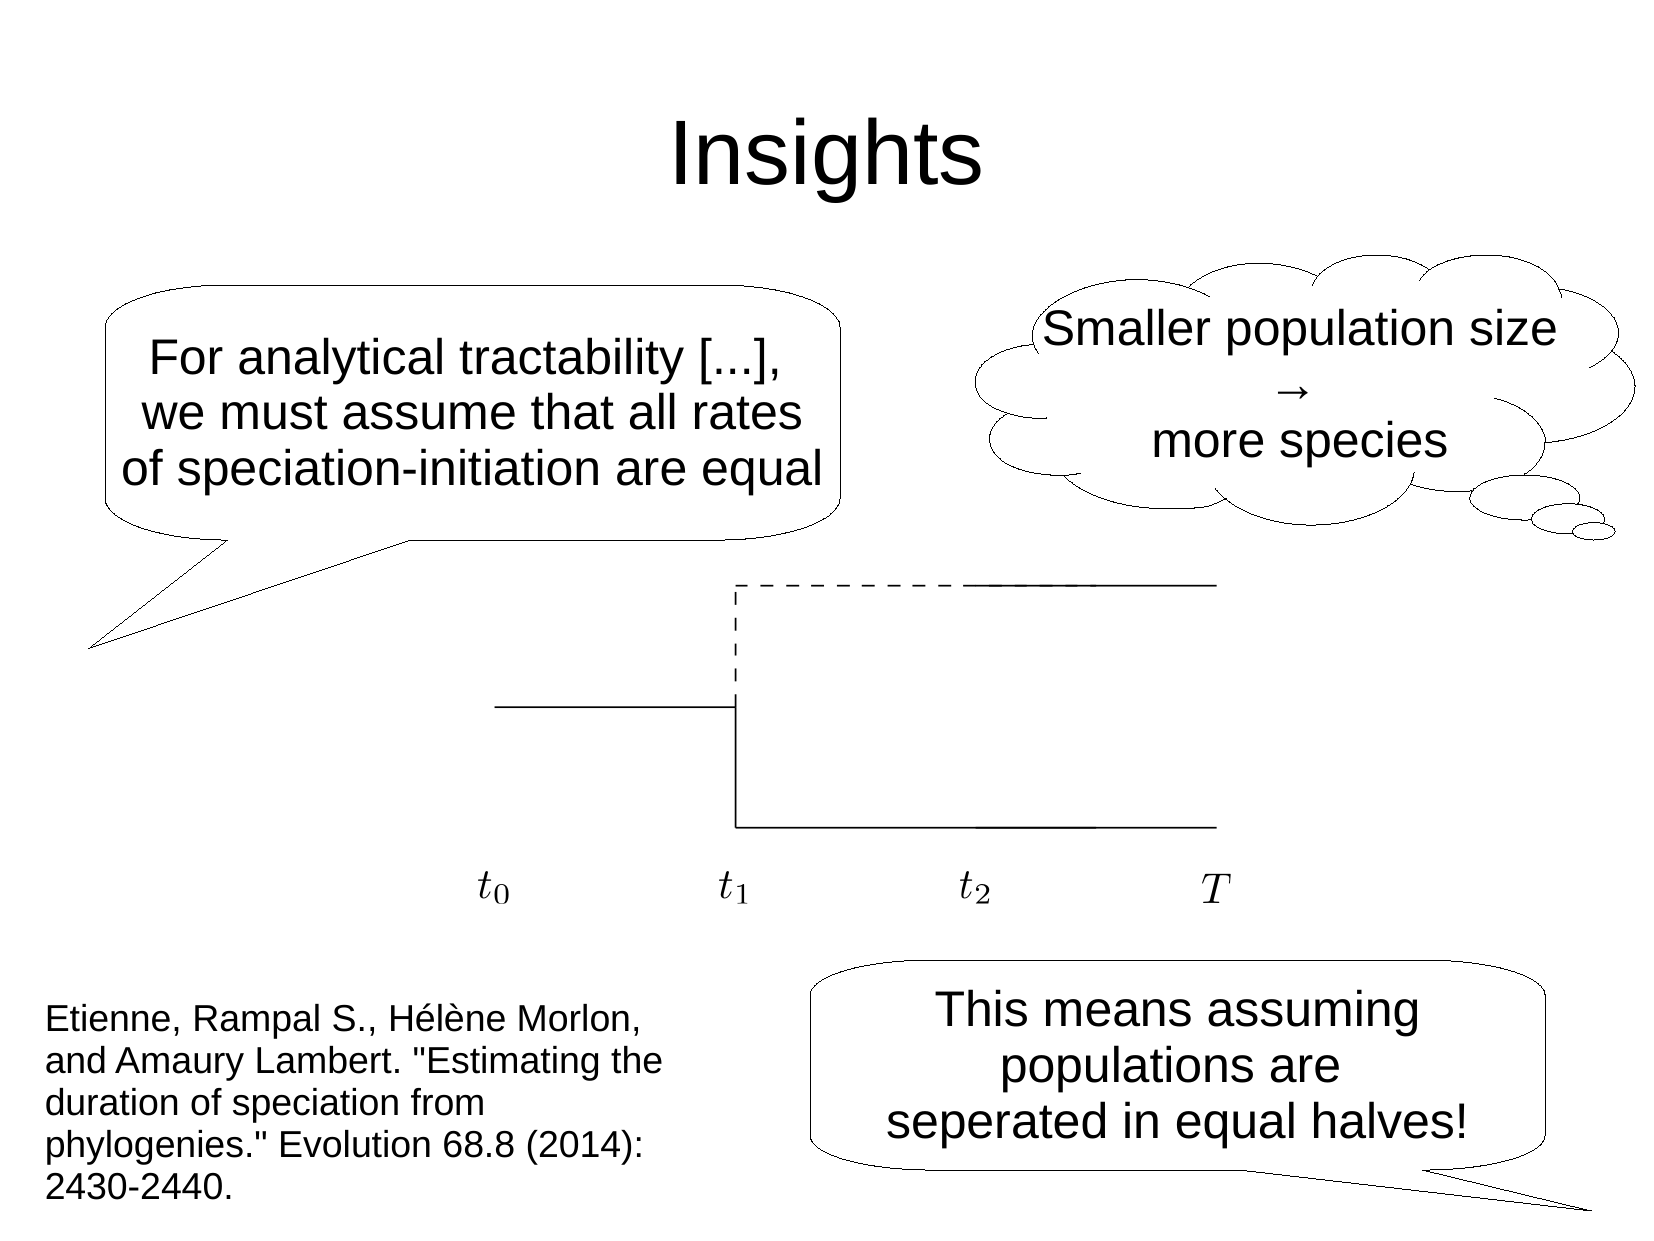

# Insights
Smaller population size
→
more species
For analytical tractability [...],
we must assume that all rates
of speciation-initiation are equal
This means assuming
populations are
seperated in equal halves!
Etienne, Rampal S., Hélène Morlon, and Amaury Lambert. "Estimating the duration of speciation from phylogenies." Evolution 68.8 (2014): 2430-2440.